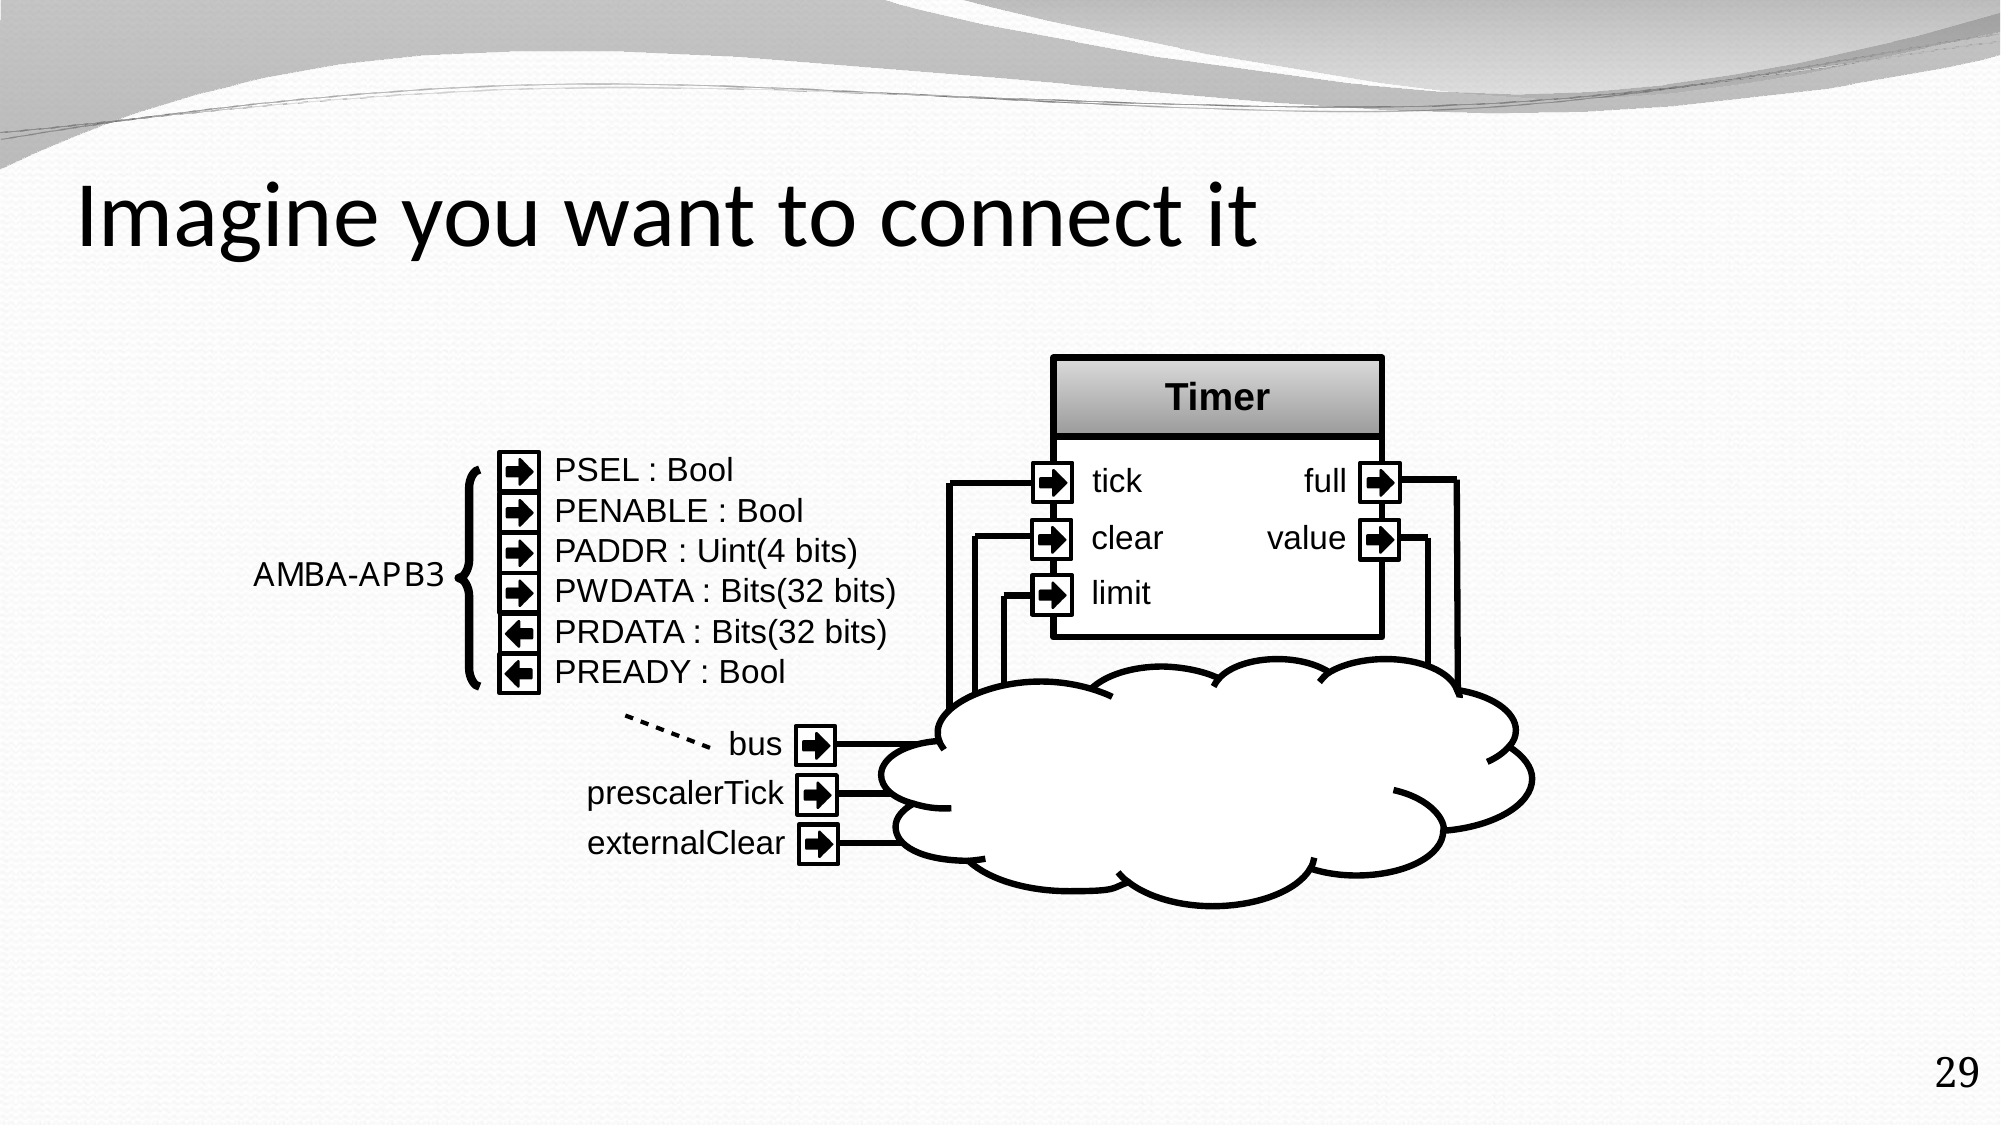

# Imagine you want to connect it